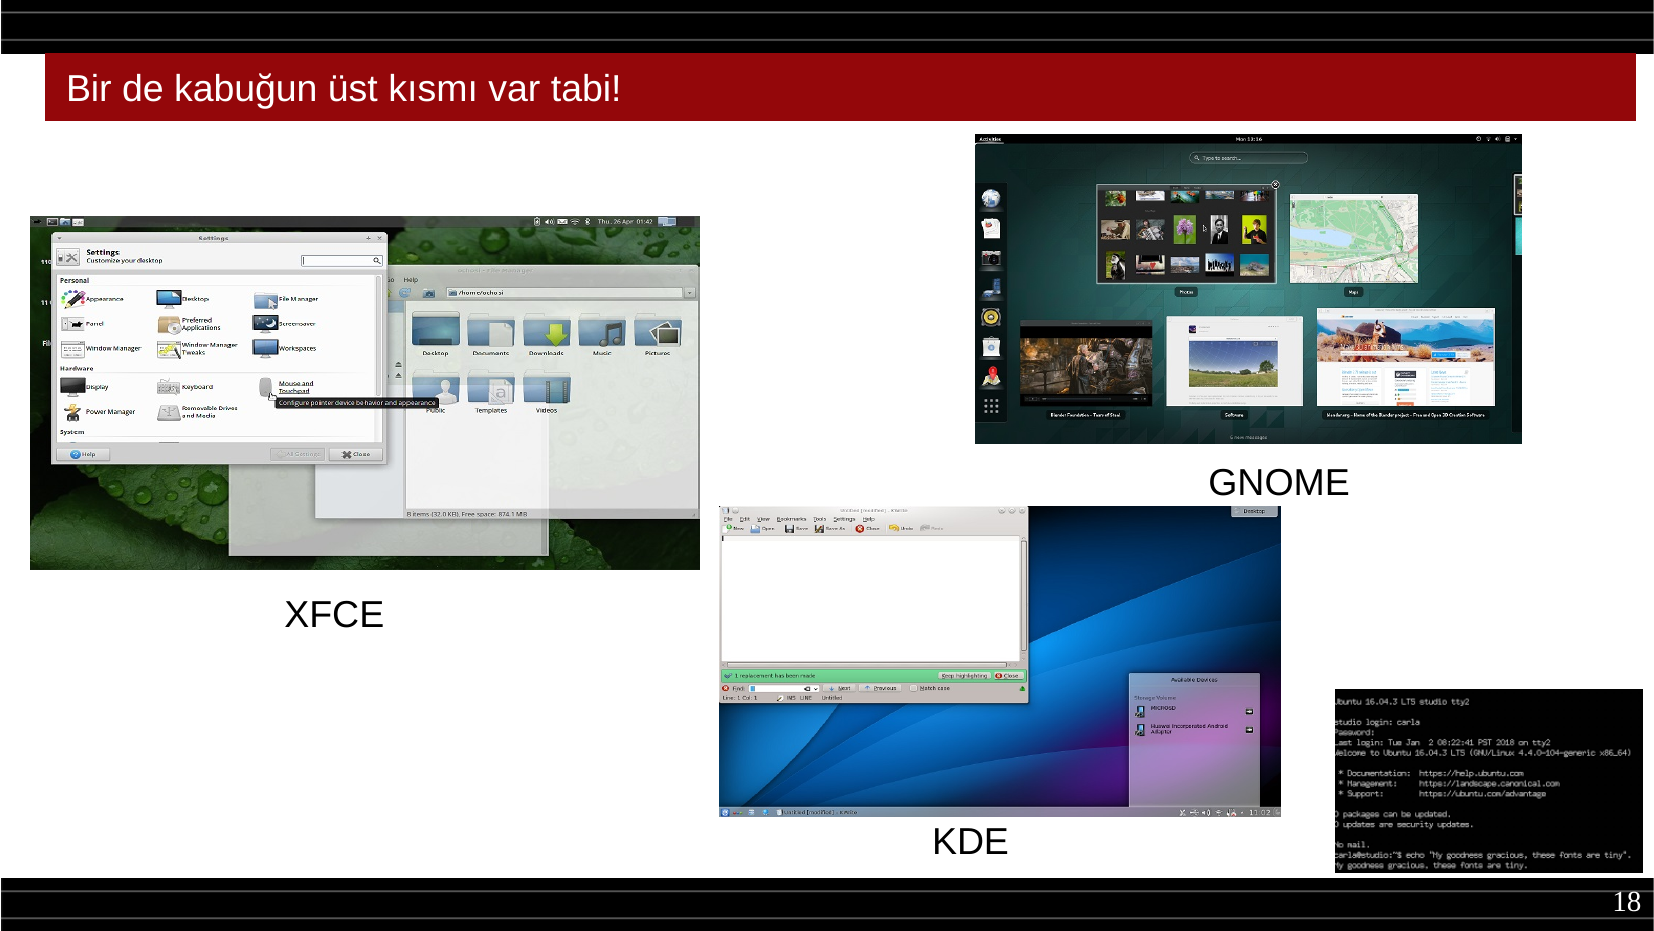

Bir de kabuğun üst kısmı var tabi!
GNOME
XFCE
KDE